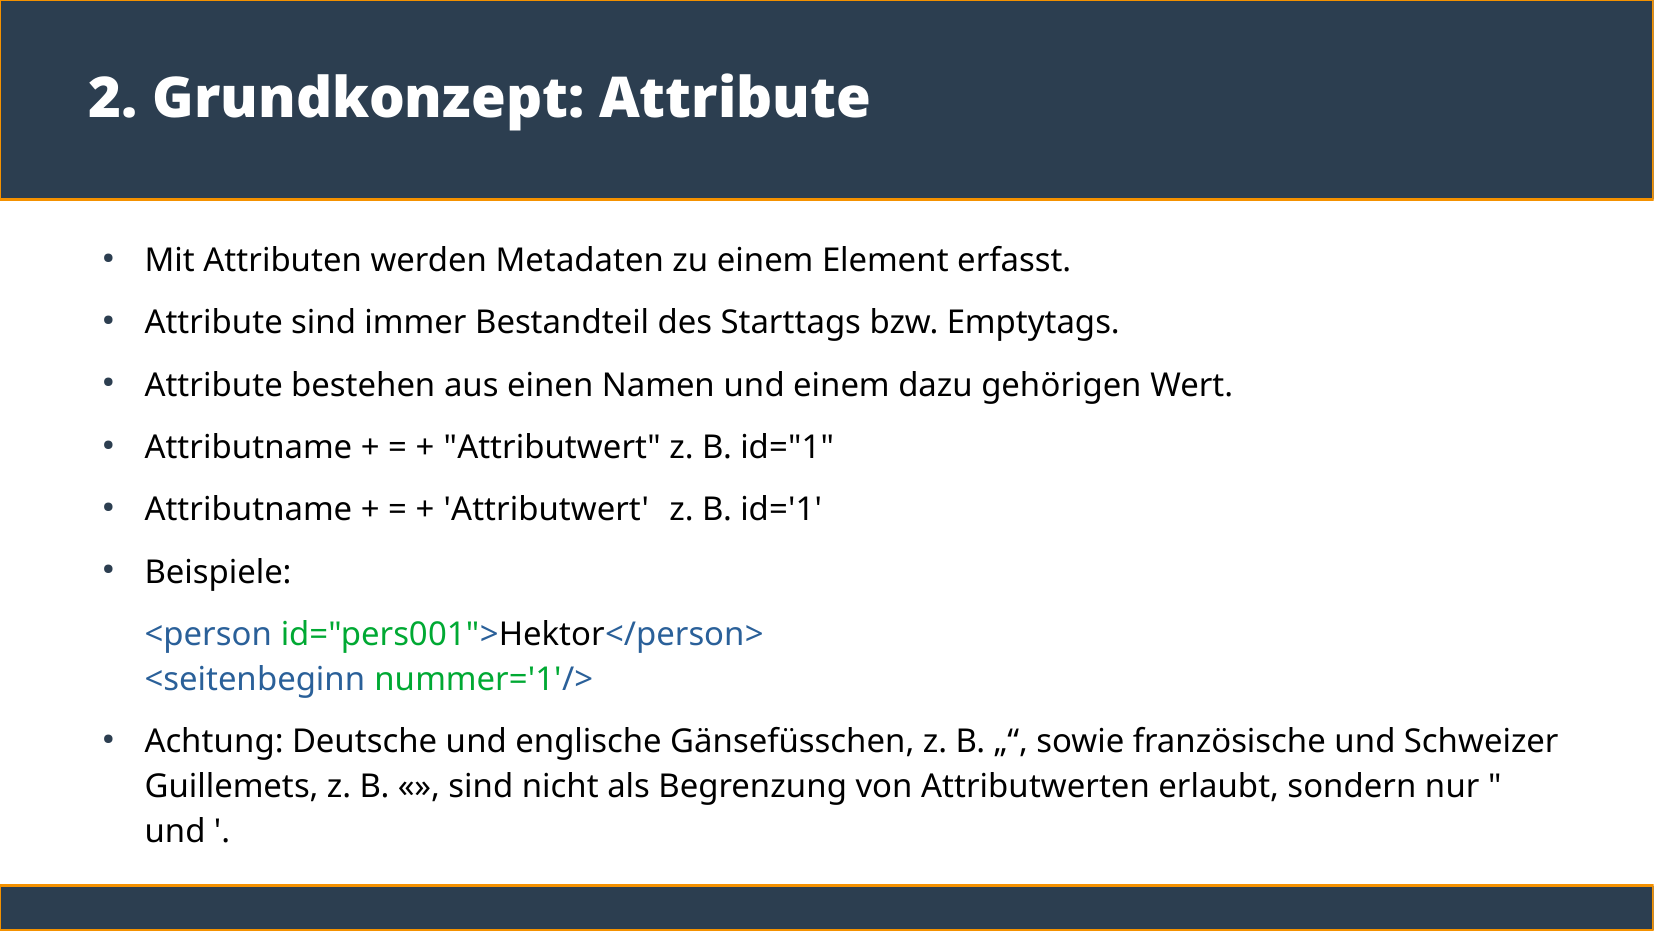

# 2. Grundkonzept: Attribute
Mit Attributen werden Metadaten zu einem Element erfasst.
Attribute sind immer Bestandteil des Starttags bzw. Emptytags.
Attribute bestehen aus einen Namen und einem dazu gehörigen Wert.
Attributname + = + "Attributwert"				z. B. id="1"
Attributname + = + 'Attributwert'				z. B. id='1'
Beispiele:
<person id="pers001">Hektor</person>
<seitenbeginn nummer='1'/>
Achtung: Deutsche und englische Gänsefüsschen, z. B. „“, sowie französische und Schweizer Guillemets, z. B. «», sind nicht als Begrenzung von Attributwerten erlaubt, sondern nur " und '.